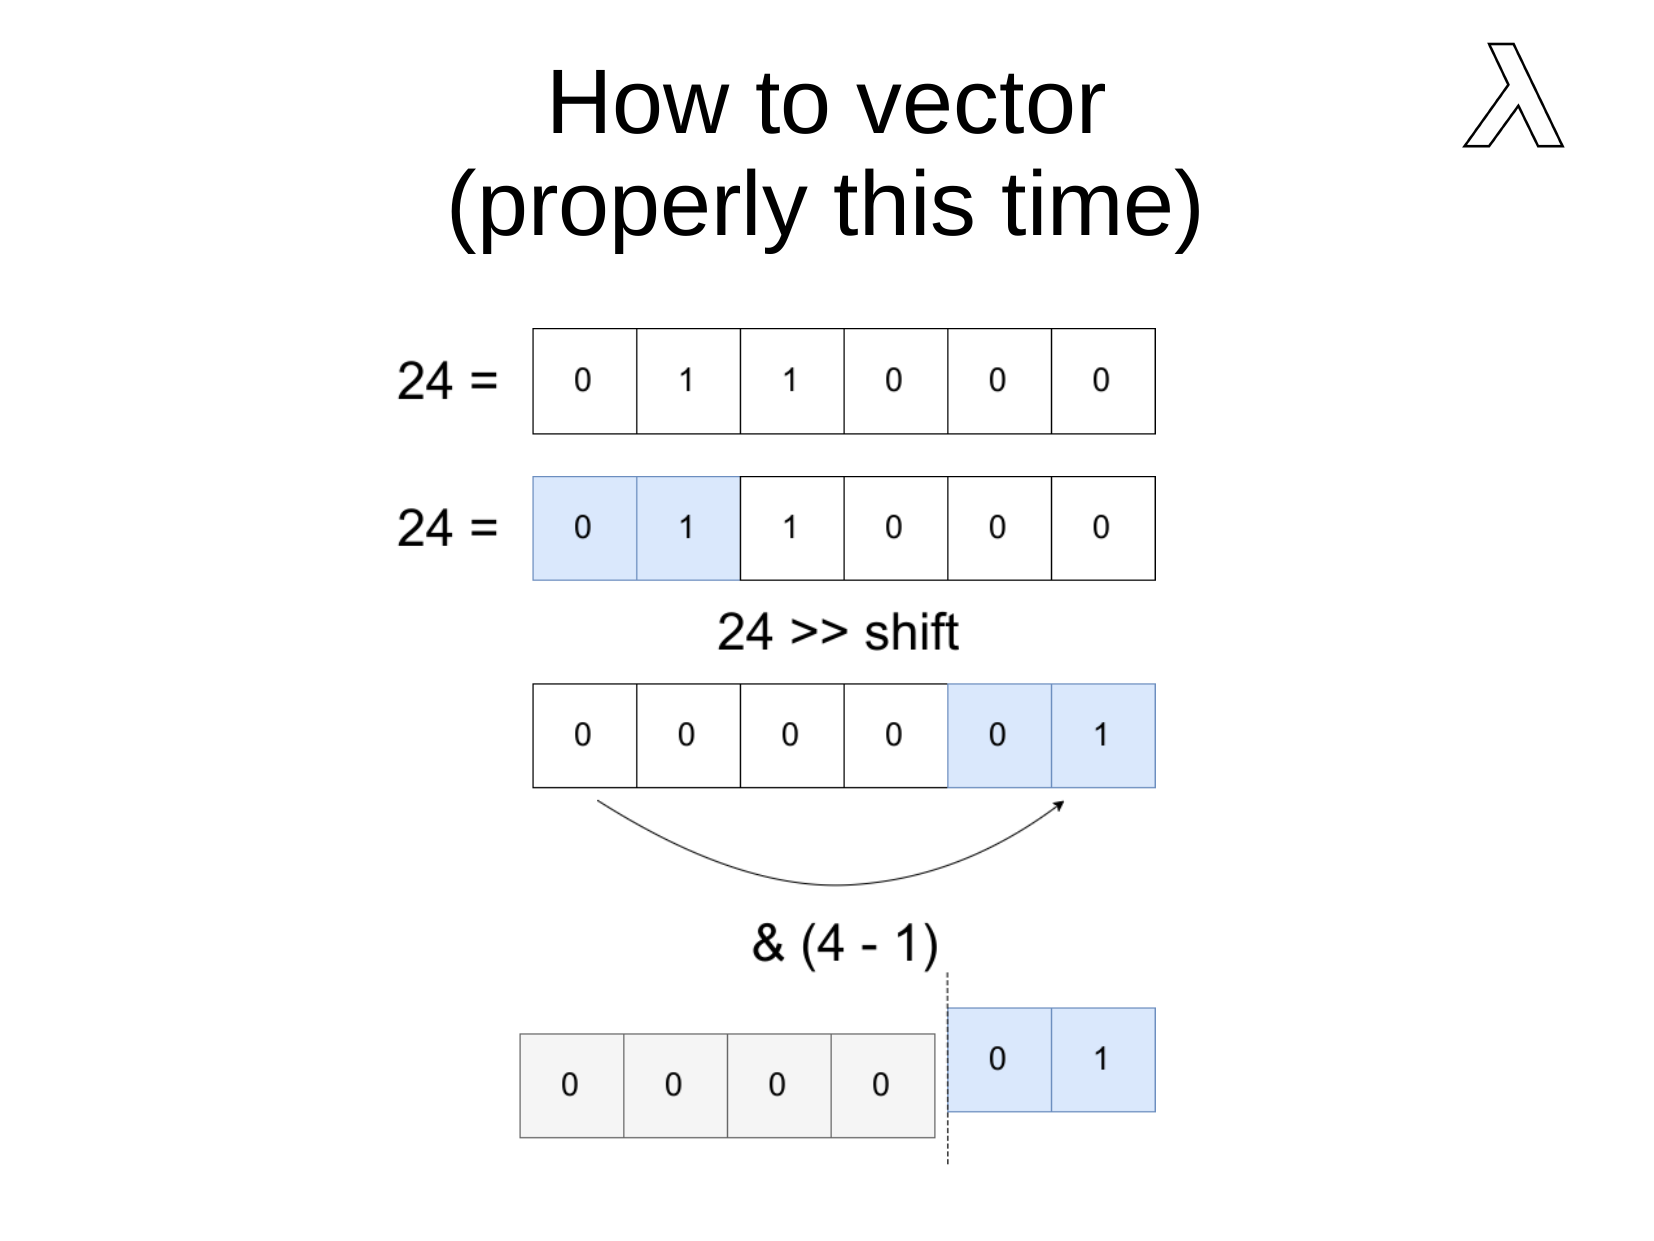

# How to vector (properly this time)